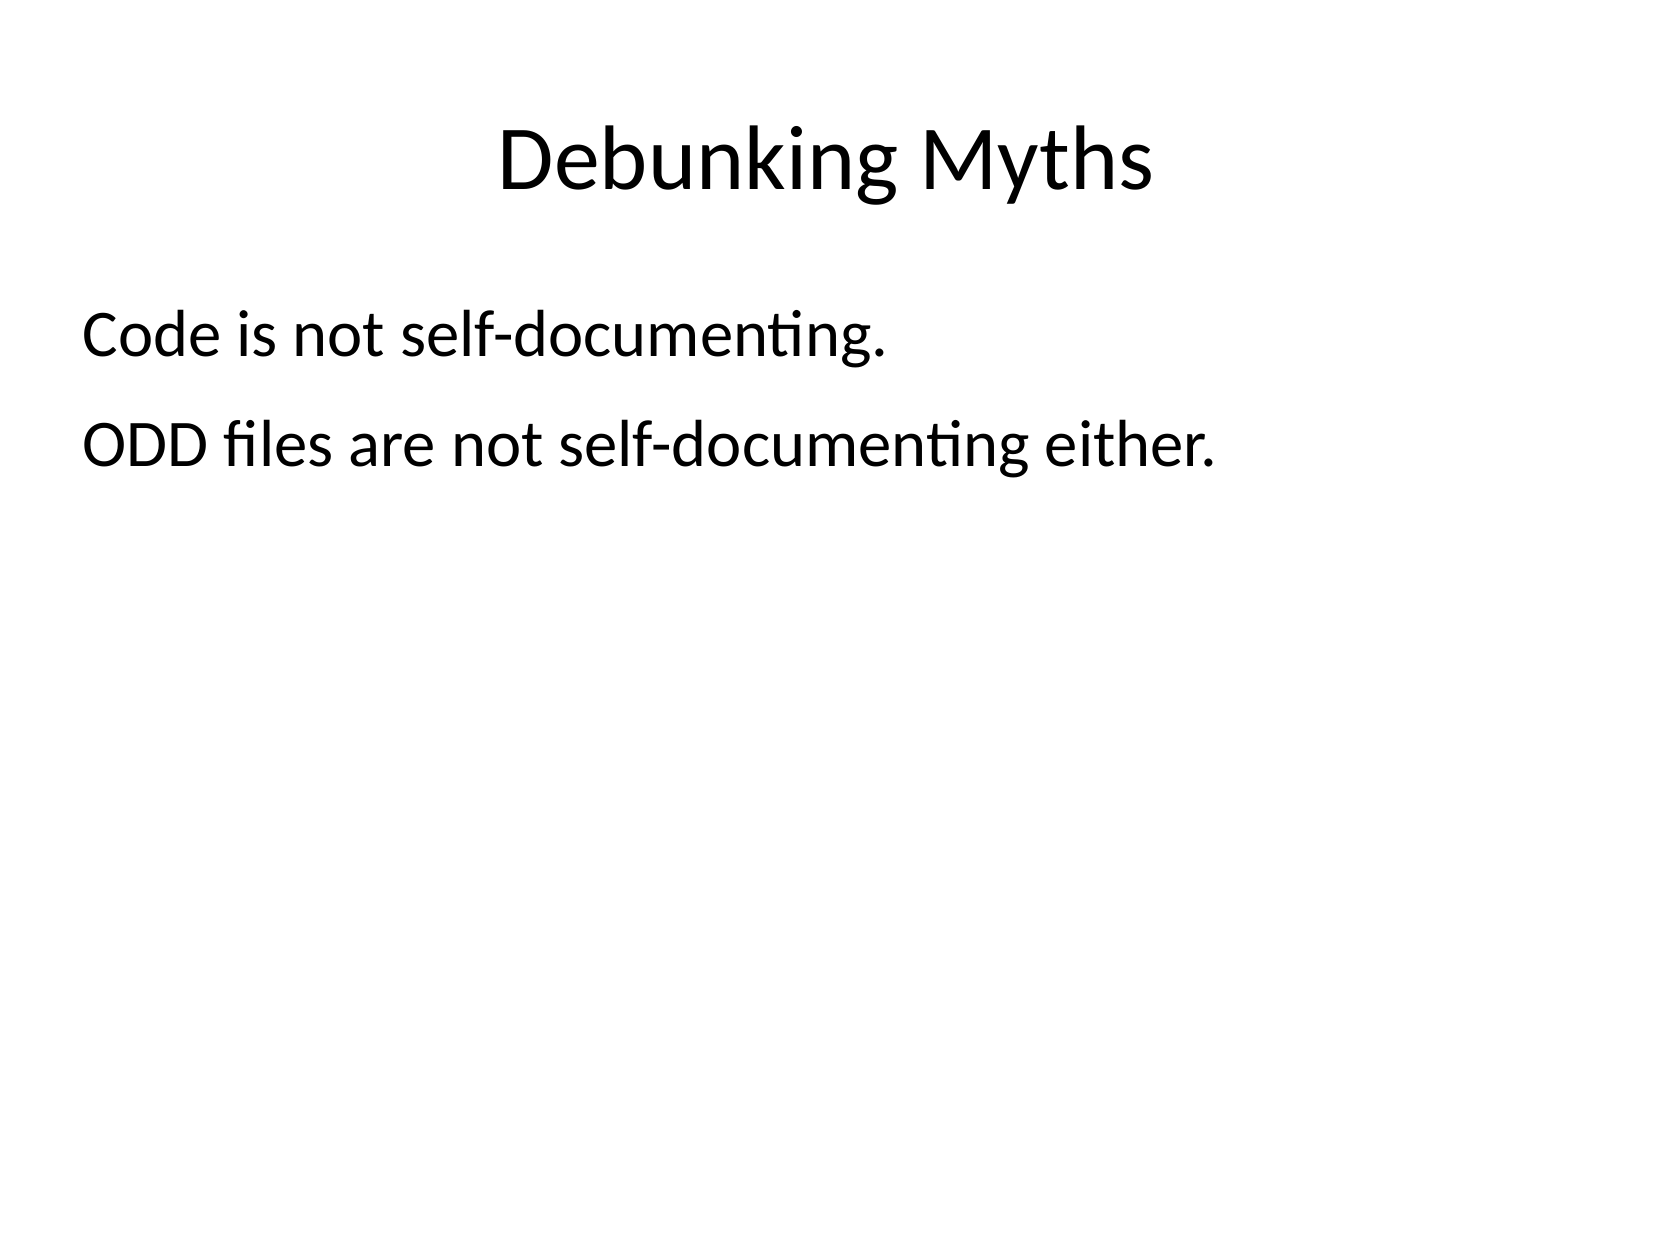

# Debunking Myths
Code is not self-documenting.
ODD files are not self-documenting either.